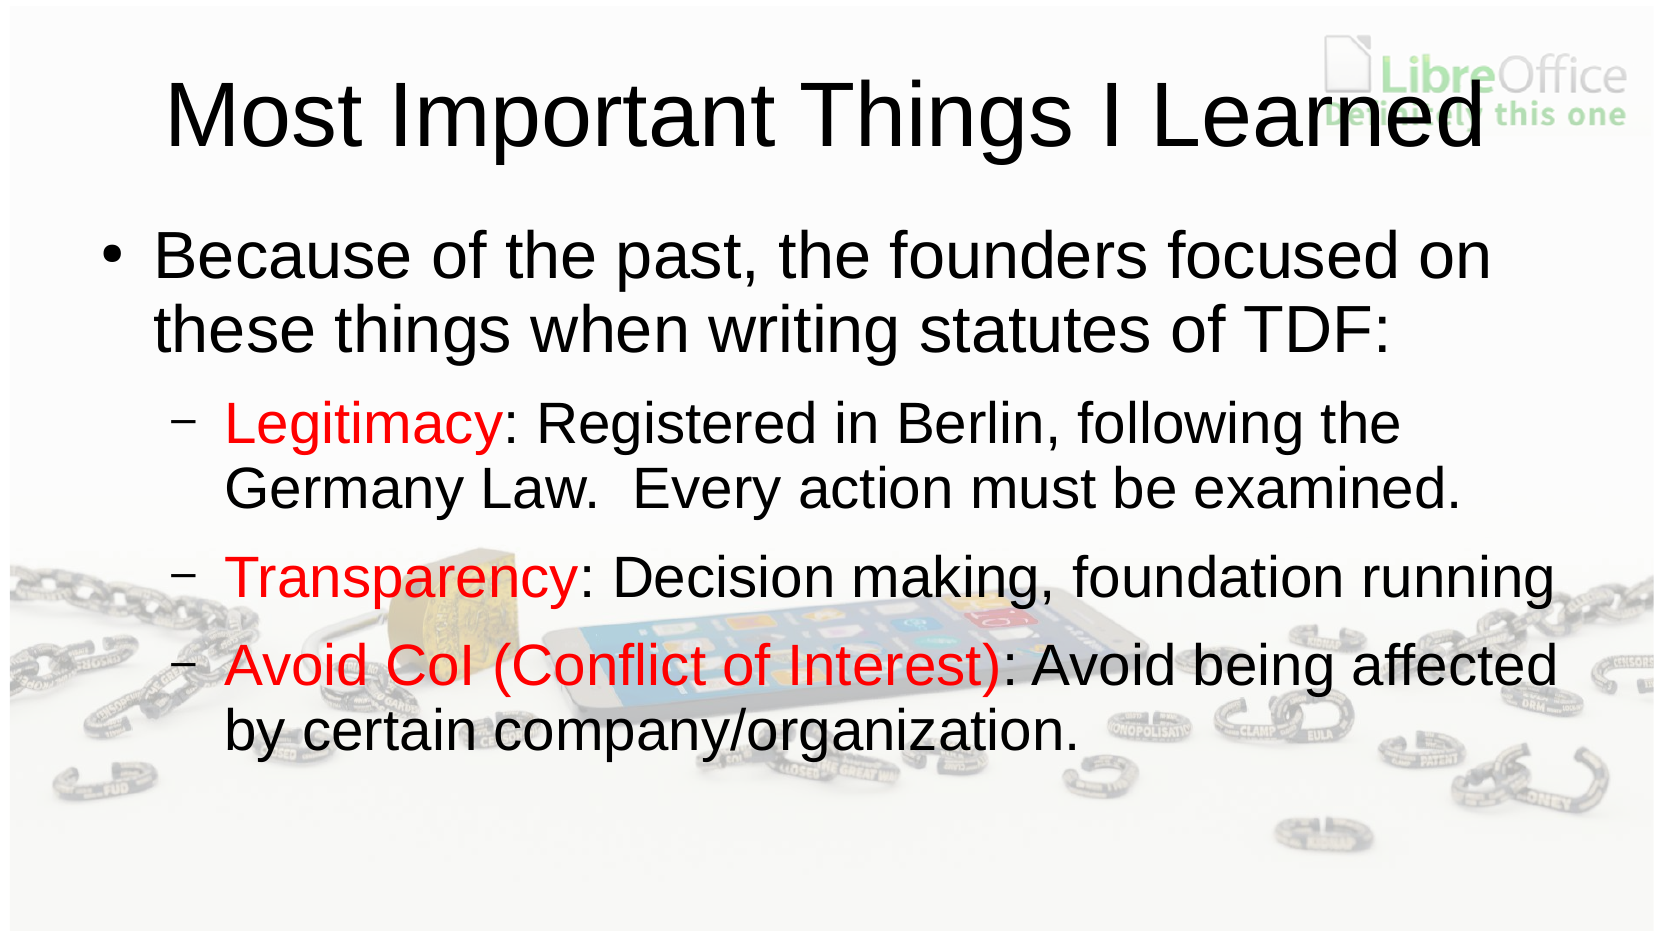

# Most Important Things I Learned
Because of the past, the founders focused on these things when writing statutes of TDF:
Legitimacy: Registered in Berlin, following the Germany Law. Every action must be examined.
Transparency: Decision making, foundation running
Avoid CoI (Conflict of Interest): Avoid being affected by certain company/organization.